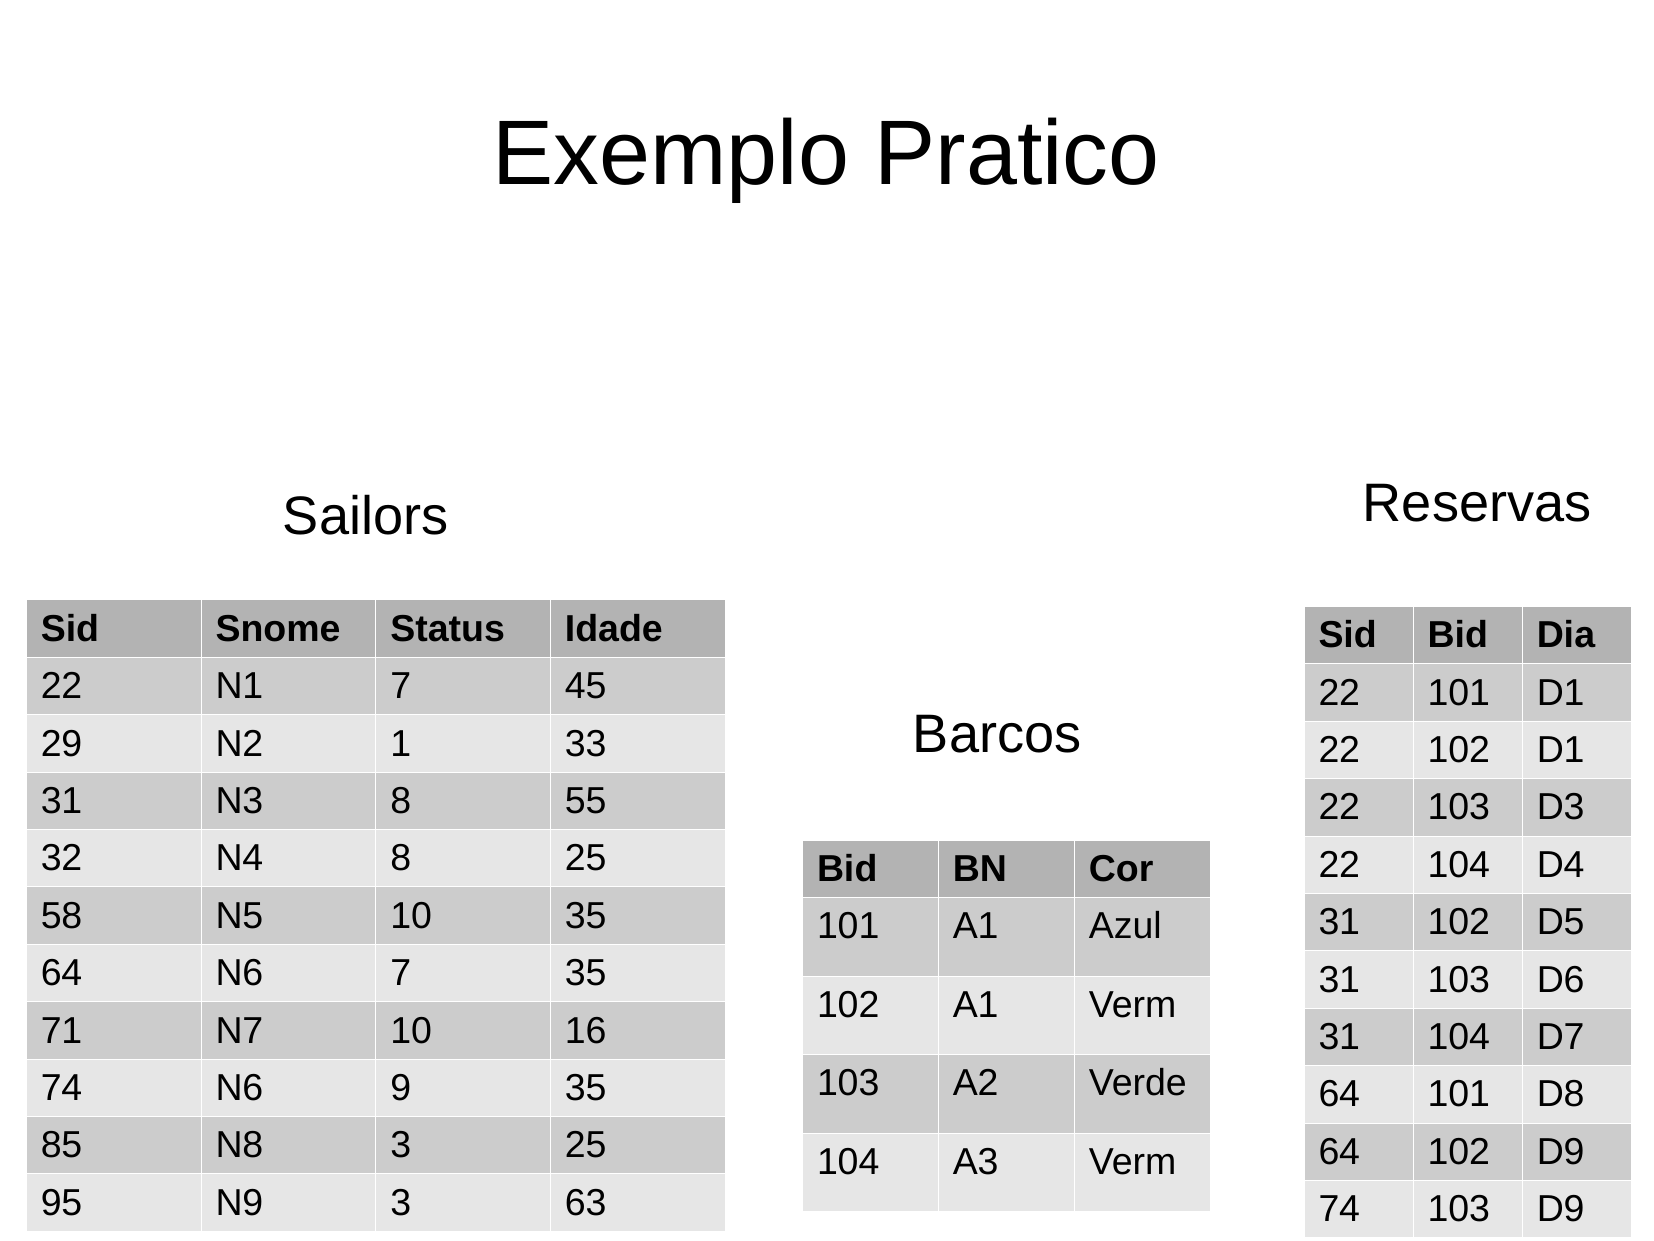

# Exemplo Pratico
Reservas
Sailors
| Sid | Snome | Status | Idade |
| --- | --- | --- | --- |
| 22 | N1 | 7 | 45 |
| 29 | N2 | 1 | 33 |
| 31 | N3 | 8 | 55 |
| 32 | N4 | 8 | 25 |
| 58 | N5 | 10 | 35 |
| 64 | N6 | 7 | 35 |
| 71 | N7 | 10 | 16 |
| 74 | N6 | 9 | 35 |
| 85 | N8 | 3 | 25 |
| 95 | N9 | 3 | 63 |
| Sid | Bid | Dia |
| --- | --- | --- |
| 22 | 101 | D1 |
| 22 | 102 | D1 |
| 22 | 103 | D3 |
| 22 | 104 | D4 |
| 31 | 102 | D5 |
| 31 | 103 | D6 |
| 31 | 104 | D7 |
| 64 | 101 | D8 |
| 64 | 102 | D9 |
| 74 | 103 | D9 |
Barcos
| Bid | BN | Cor |
| --- | --- | --- |
| 101 | A1 | Azul |
| 102 | A1 | Verm |
| 103 | A2 | Verde |
| 104 | A3 | Verm |